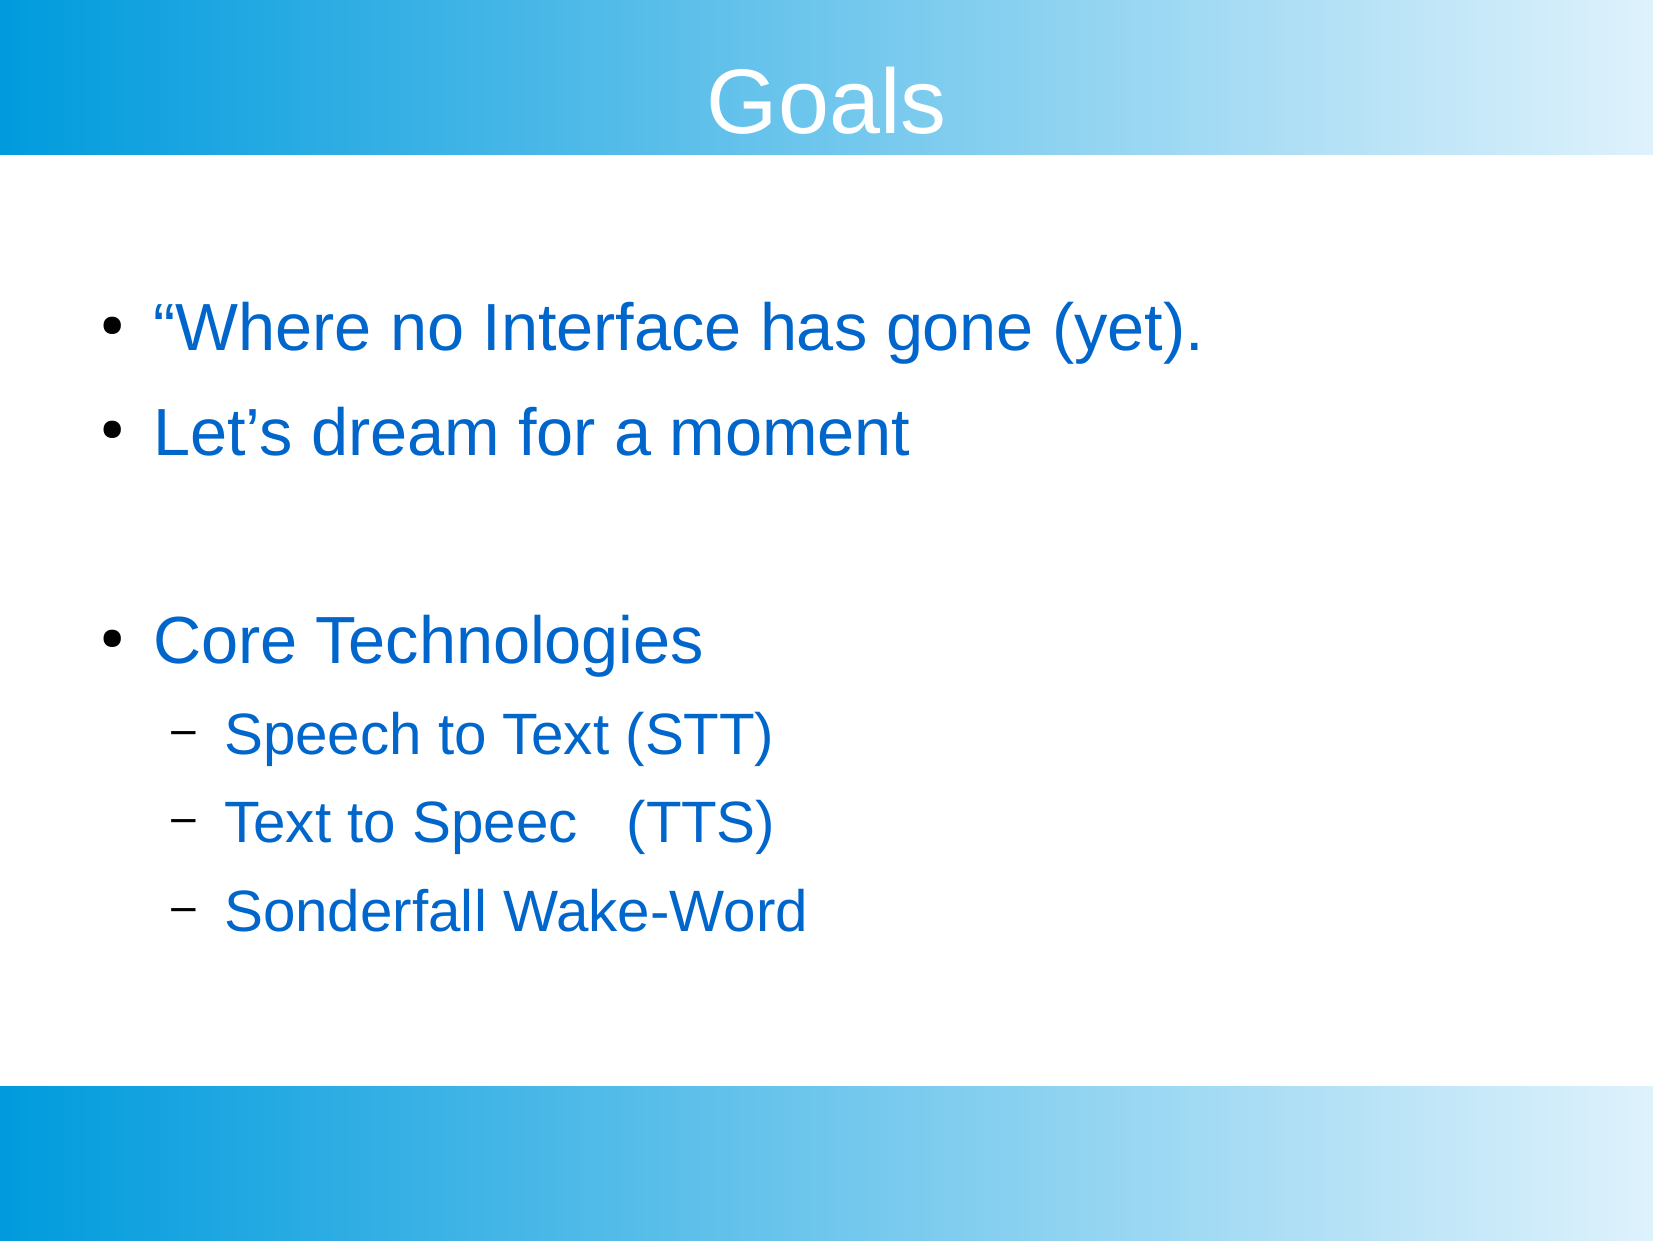

# Goals
“Where no Interface has gone (yet).
Let’s dream for a moment
Core Technologies
Speech to Text (STT)
Text to Speec (TTS)
Sonderfall Wake-Word